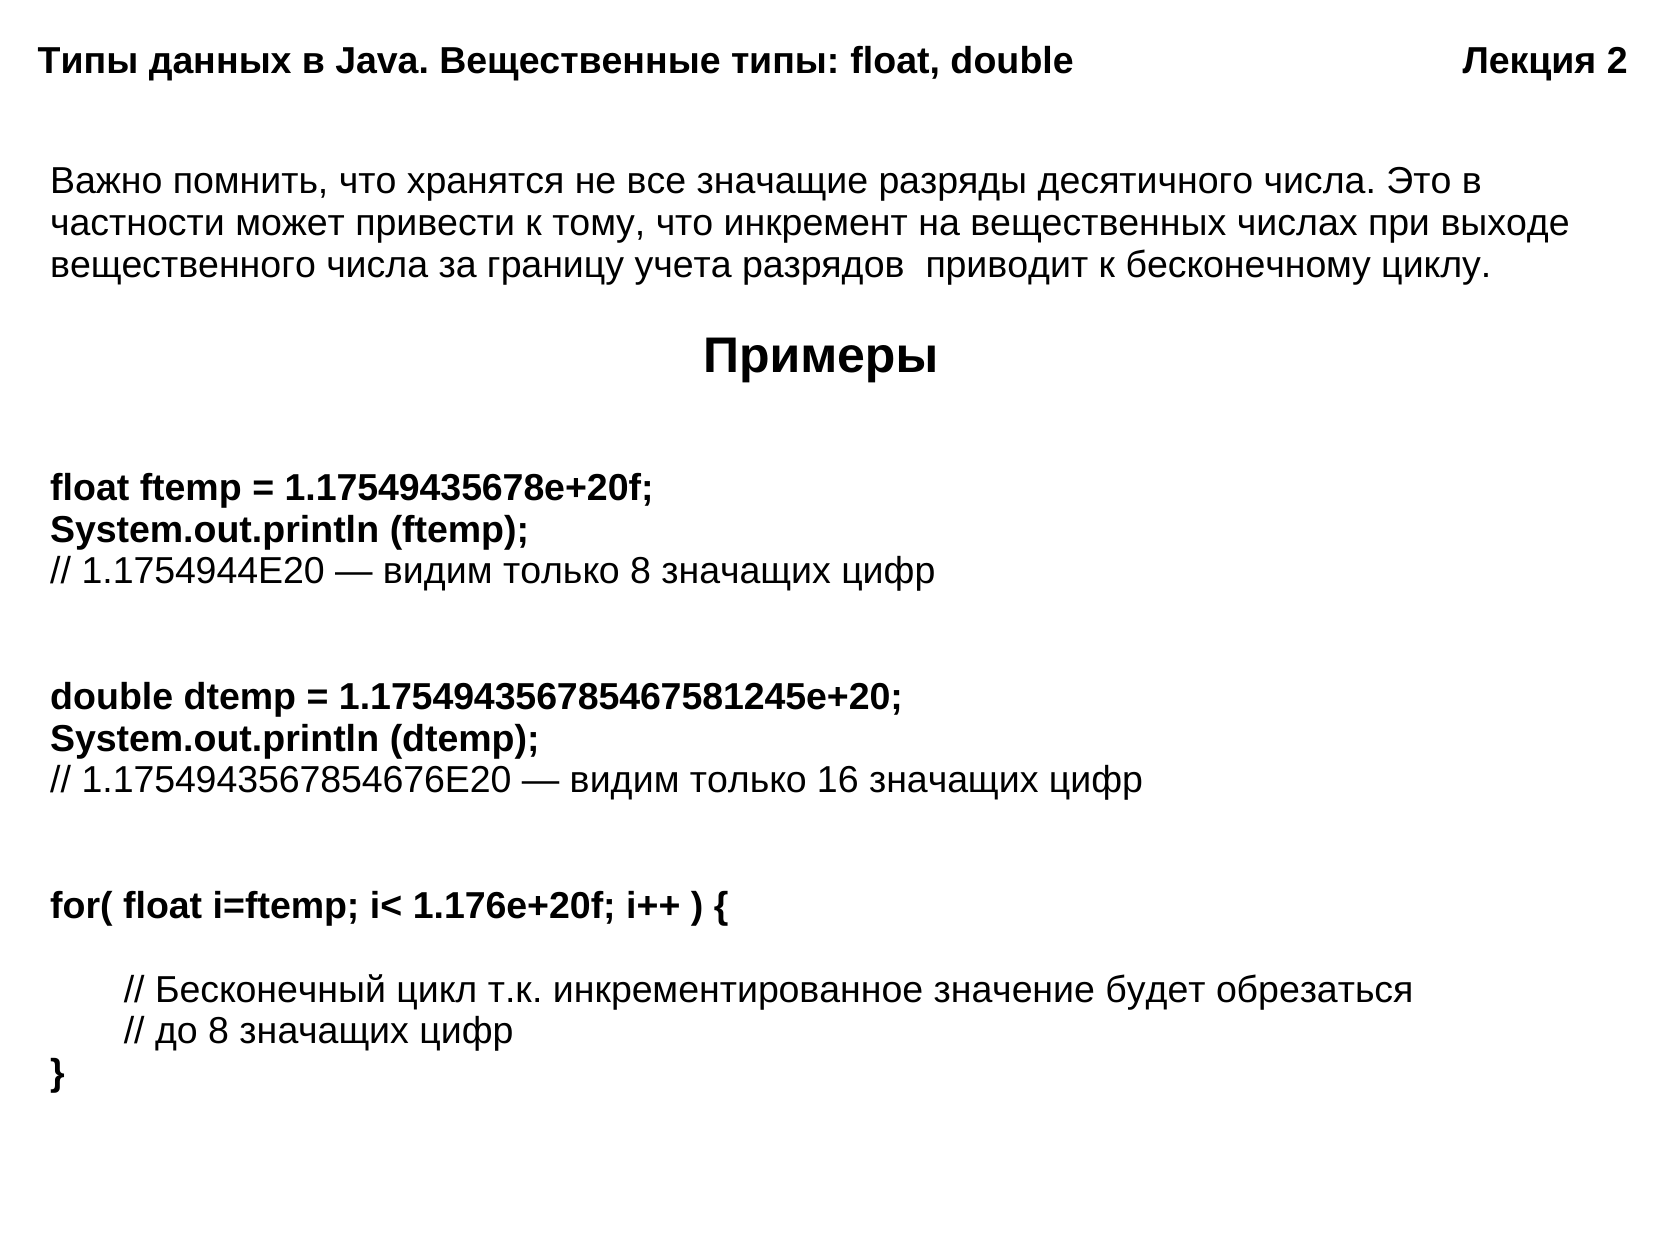

Типы данных в Java. Вещественные типы: float, double				Лекция 2
Важно помнить, что хранятся не все значащие разряды десятичного числа. Это в частности может привести к тому, что инкремент на вещественных числах при выходе вещественного числа за границу учета разрядов приводит к бесконечному циклу.
Примеры
float ftemp = 1.17549435678e+20f;
System.out.println (ftemp);
// 1.1754944E20 — видим только 8 значащих цифр
double dtemp = 1.175494356785467581245e+20;
System.out.println (dtemp);
// 1.1754943567854676E20 — видим только 16 значащих цифр
for( float i=ftemp; i< 1.176e+20f; i++ ) {
	// Бесконечный цикл т.к. инкрементированное значение будет обрезаться
	// до 8 значащих цифр
}